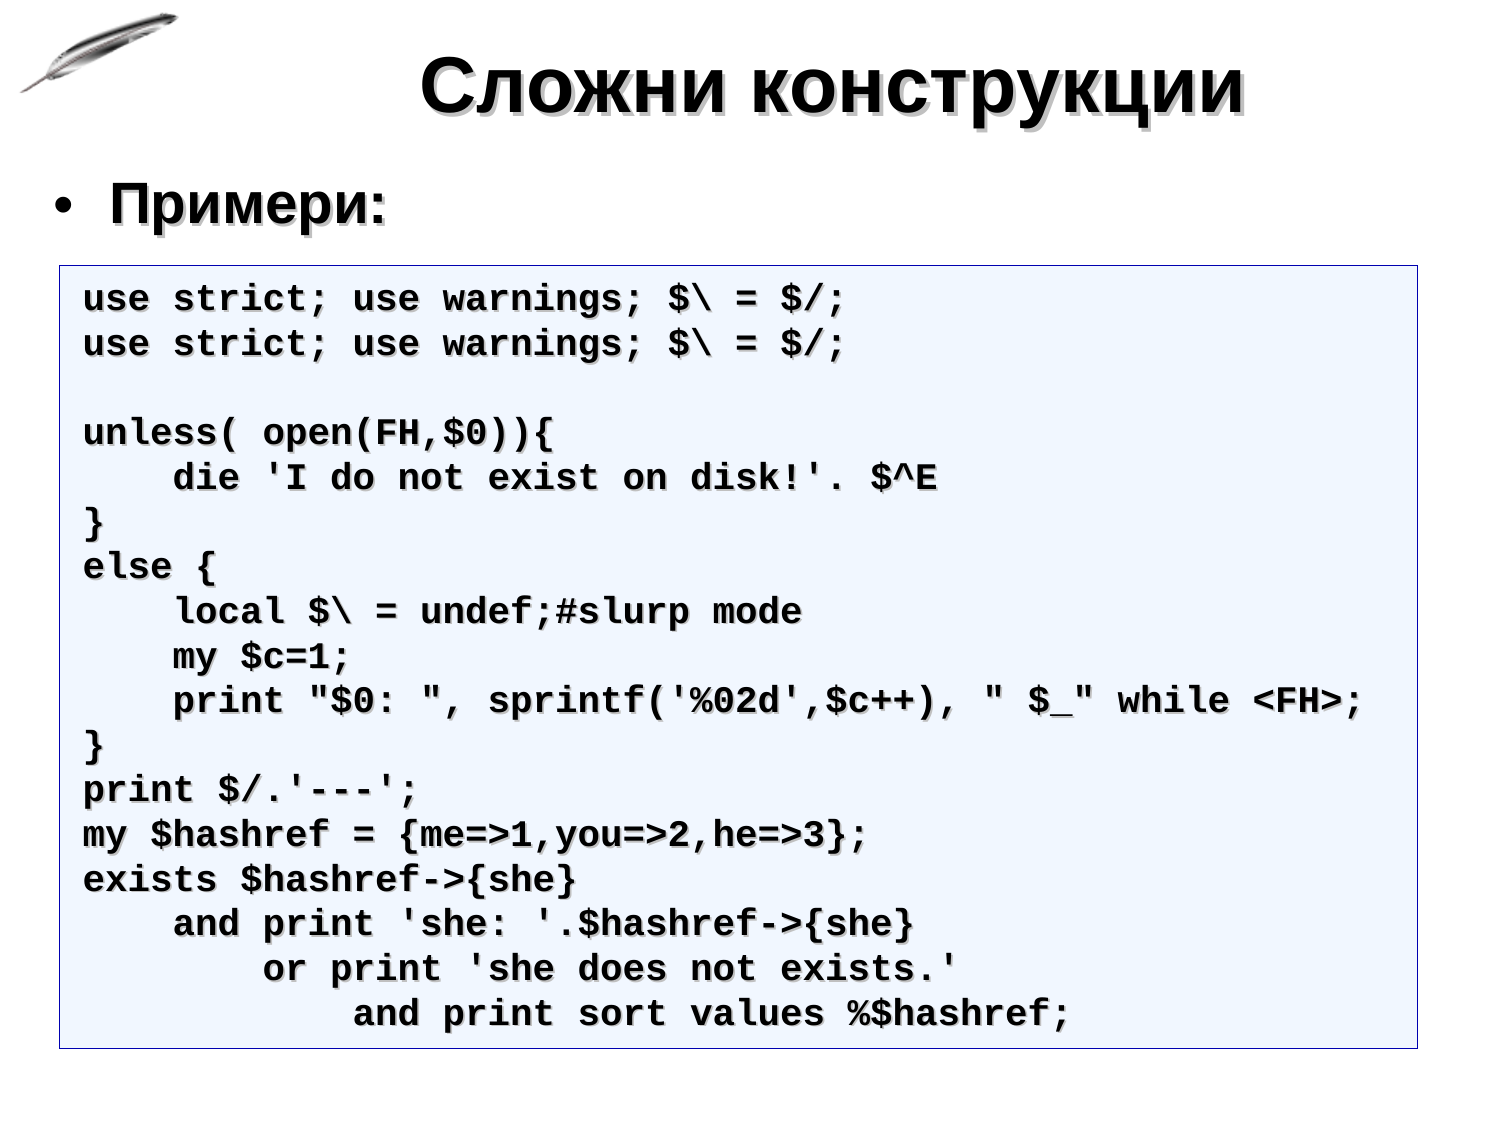

# Сложни конструкции
Примери:
use strict; use warnings; $\ = $/;
use strict; use warnings; $\ = $/;
unless( open(FH,$0)){
 die 'I do not exist on disk!'. $^E
}
else {
 local $\ = undef;#slurp mode
 my $c=1;
 print "$0: ", sprintf('%02d',$c++), " $_" while <FH>;
}
print $/.'---';
my $hashref = {me=>1,you=>2,he=>3};
exists $hashref->{she}
 and print 'she: '.$hashref->{she}
 or print 'she does not exists.'
 and print sort values %$hashref;